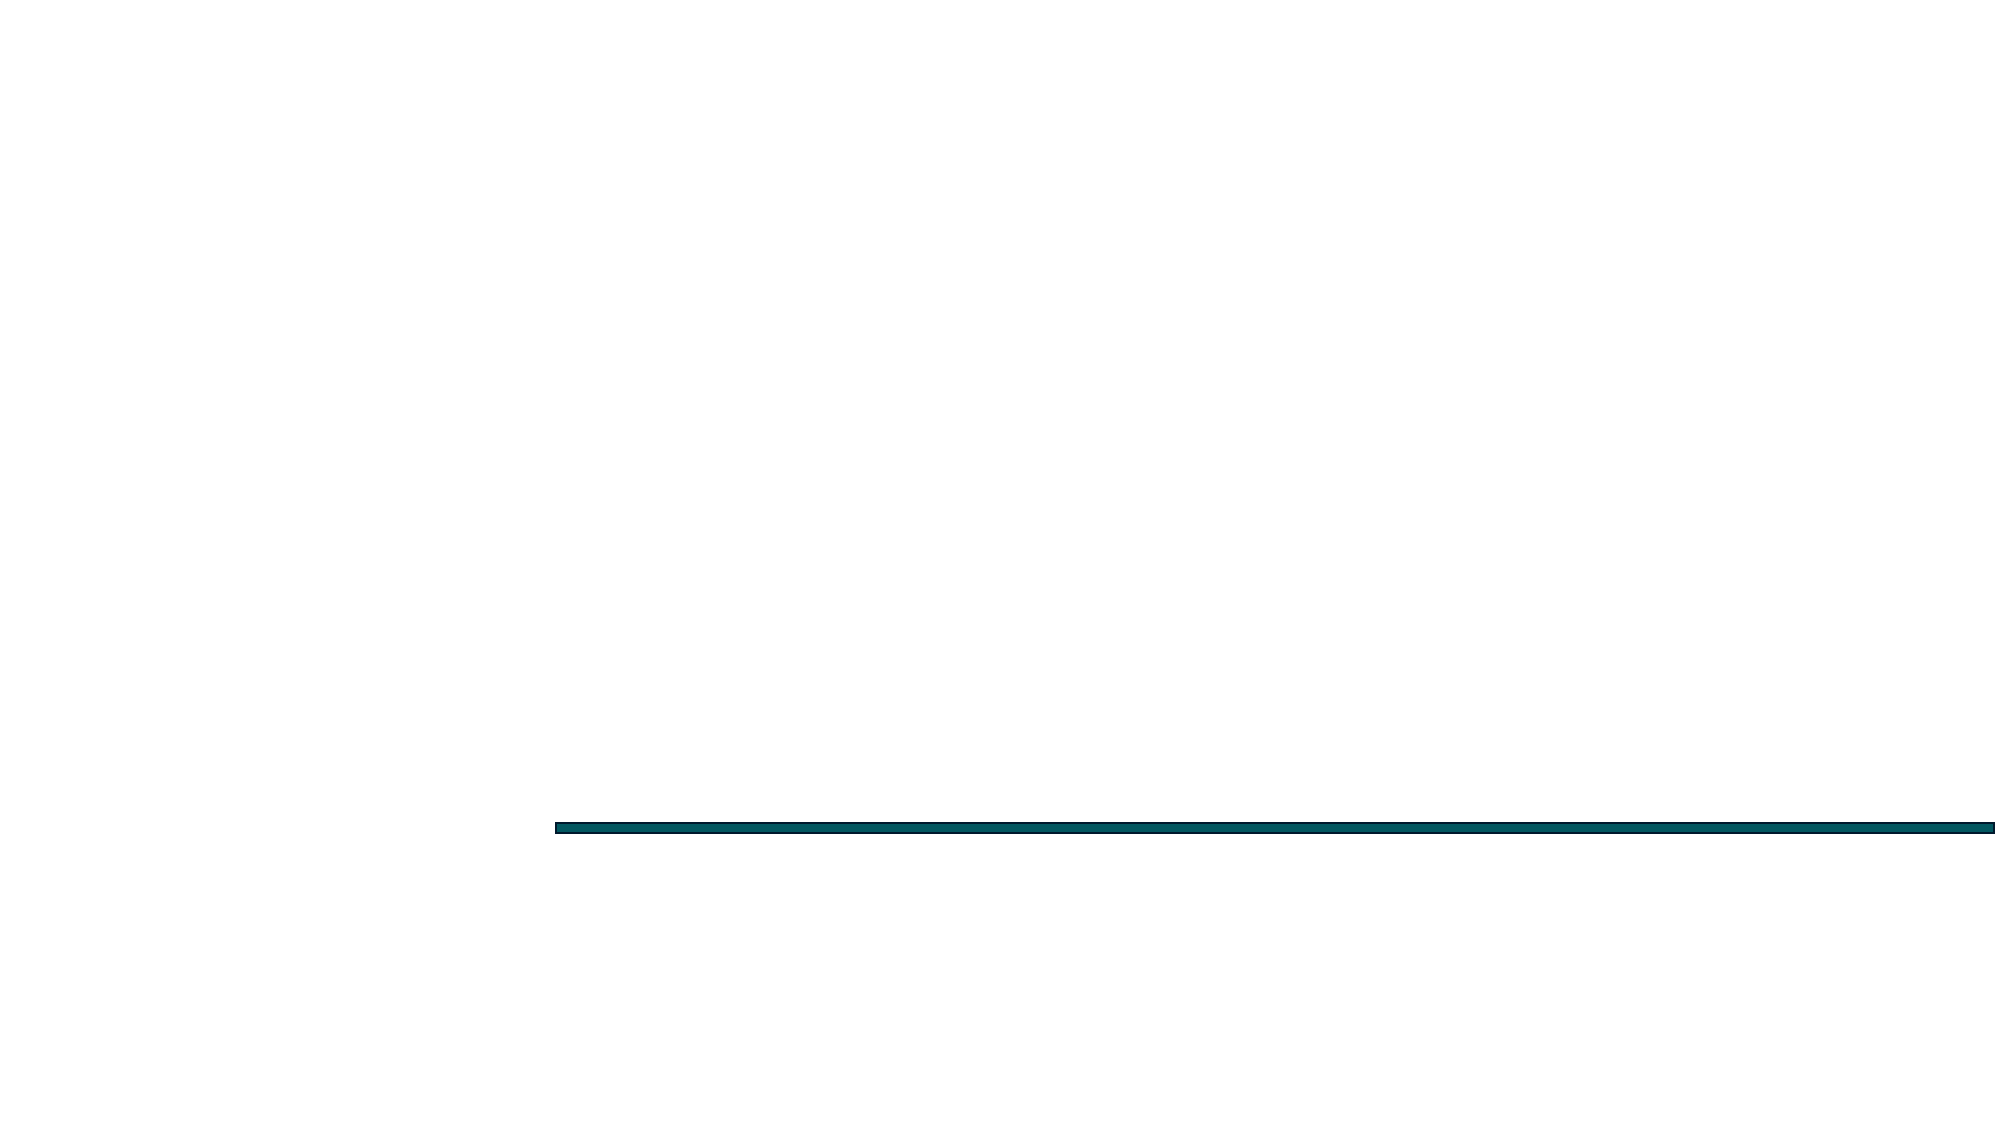

IFOOD DATA ANALYST CASE
Éricka Caracas de Castro Santos